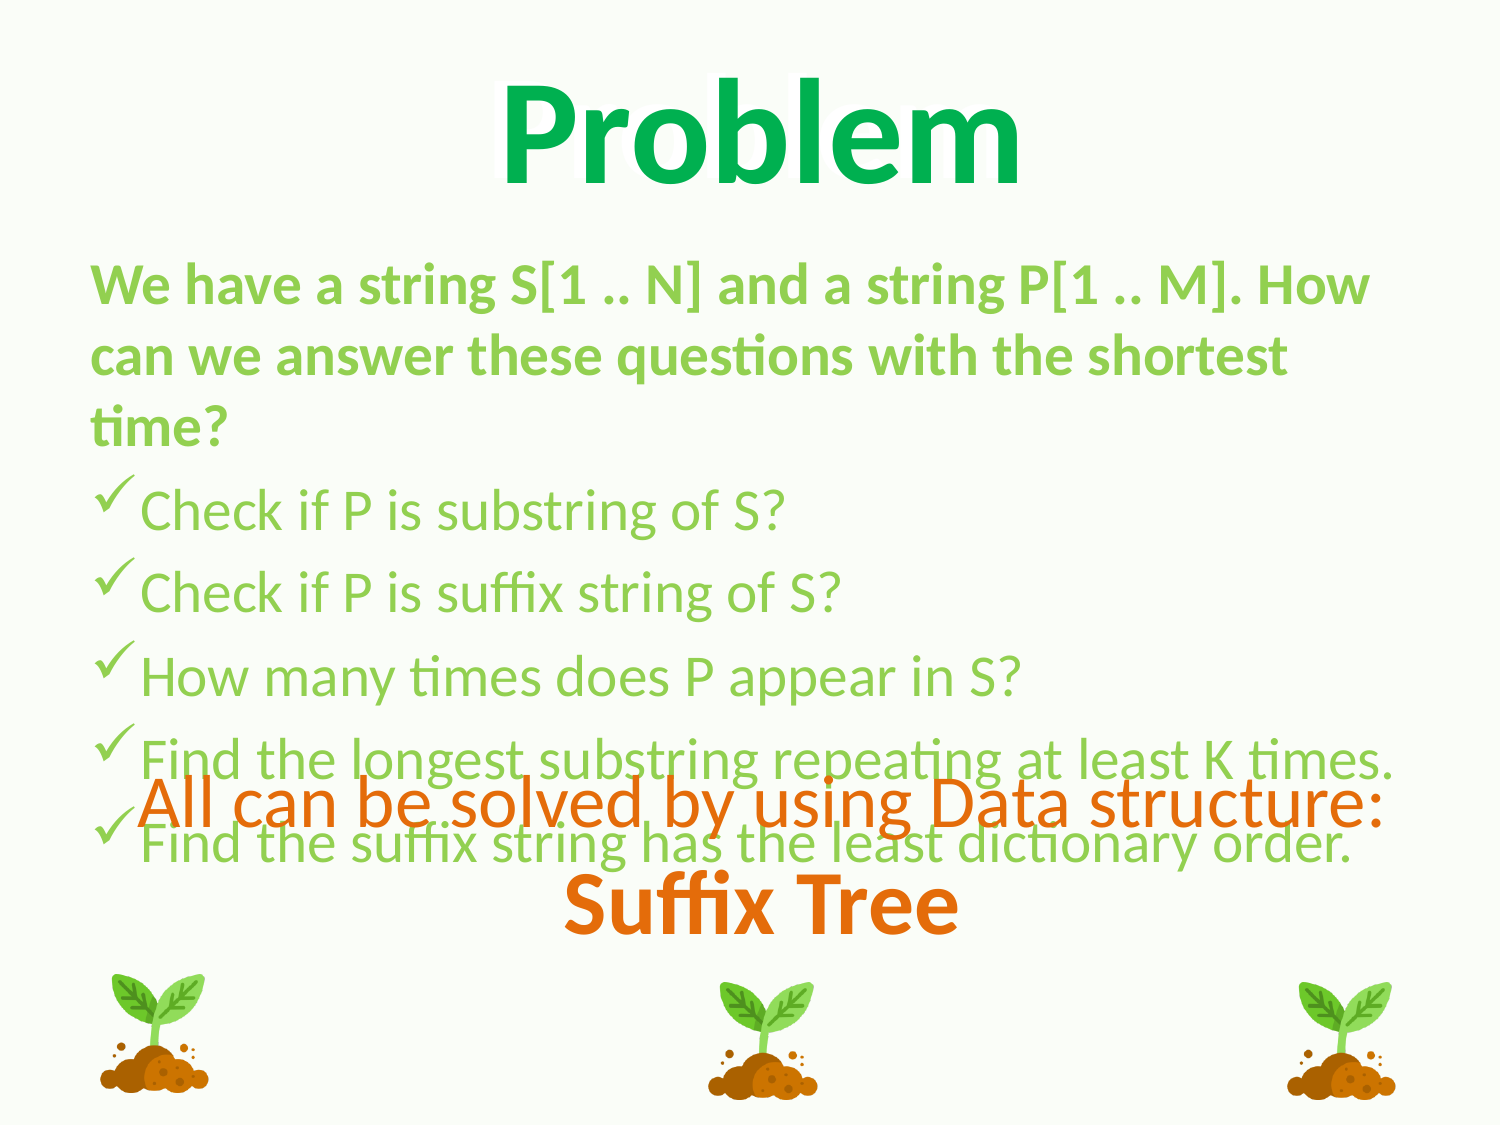

# Problem
Problem
We have a string S[1 .. N] and a string P[1 .. M]. How can we answer these questions with the shortest time?
Check if P is substring of S?
Check if P is suffix string of S?
How many times does P appear in S?
Find the longest substring repeating at least K times.
Find the suffix string has the least dictionary order.
All can be solved by using Data structure: Suffix Tree